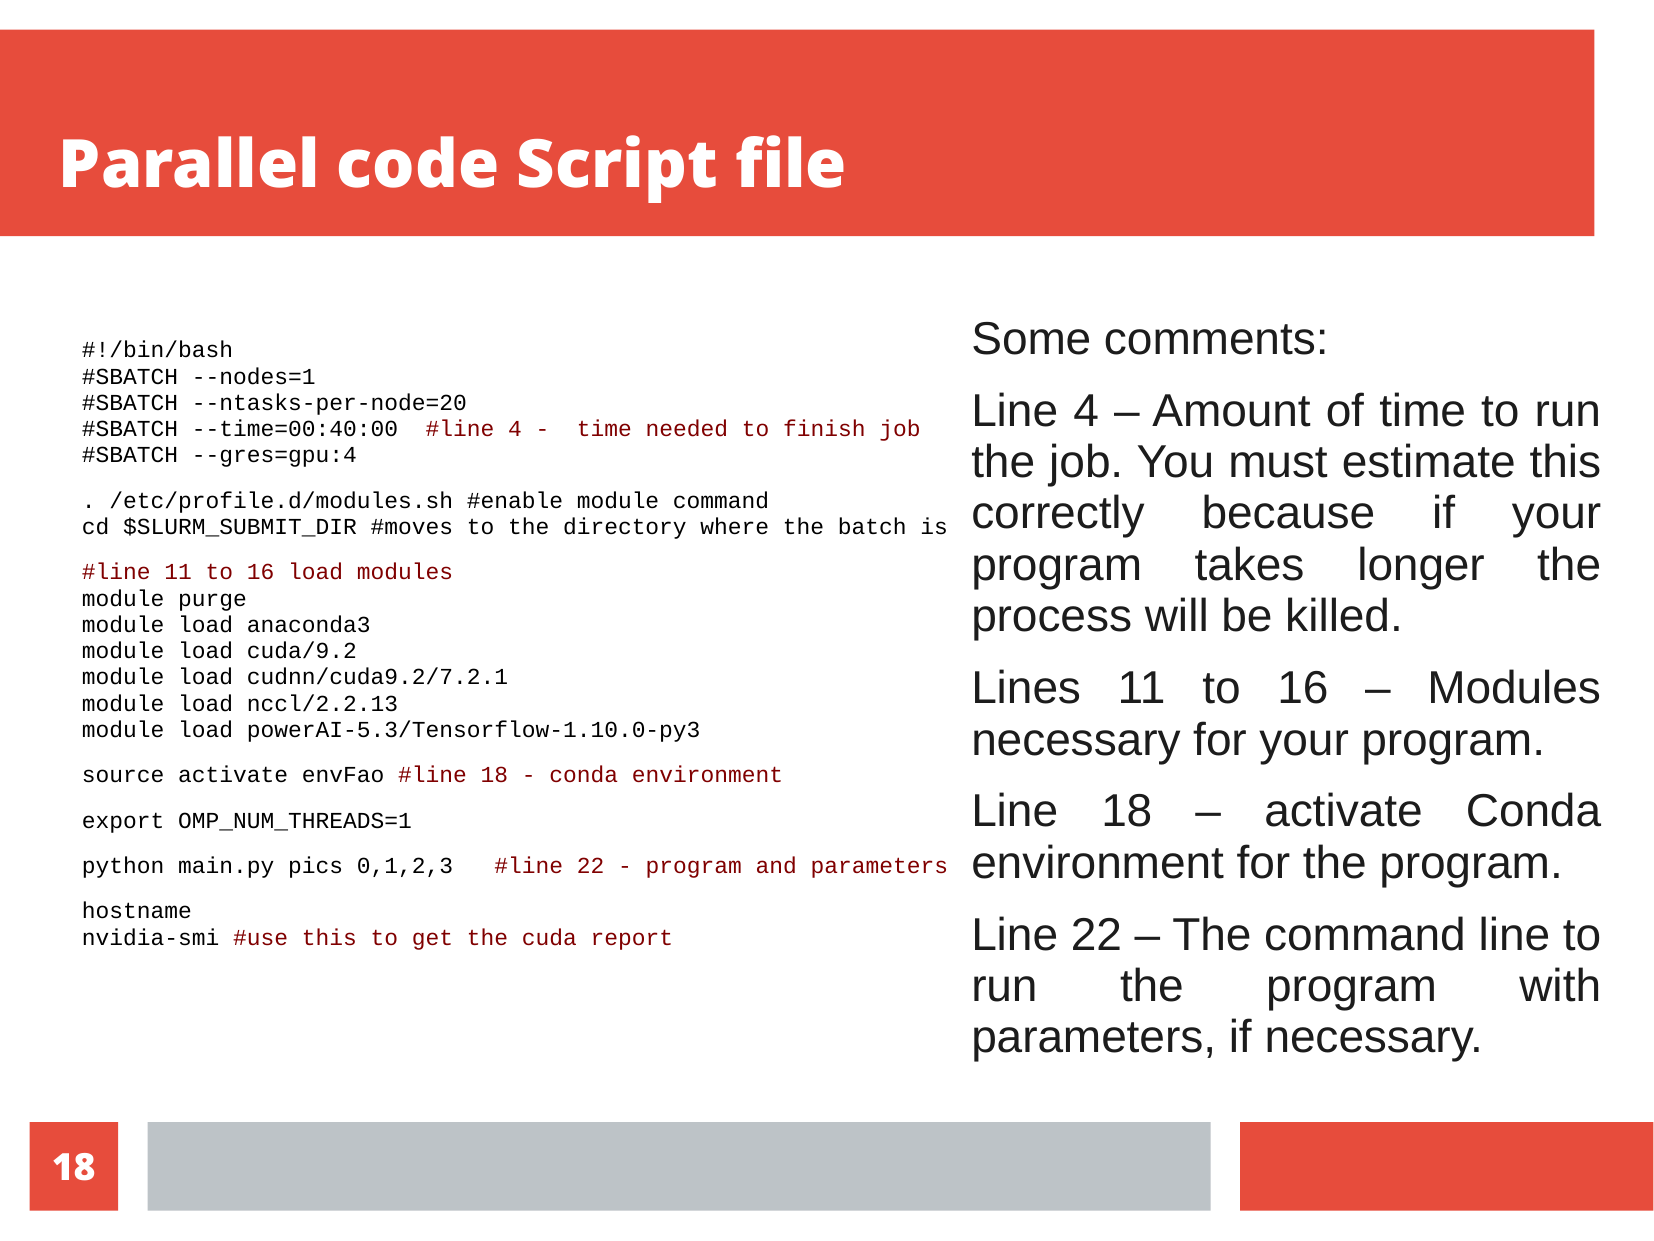

# Parallel code Script file
Some comments:
Line 4 – Amount of time to run the job. You must estimate this correctly because if your program takes longer the process will be killed.
Lines 11 to 16 – Modules necessary for your program.
Line 18 – activate Conda environment for the program.
Line 22 – The command line to run the program with parameters, if necessary.
#!/bin/bash
#SBATCH --nodes=1
#SBATCH --ntasks-per-node=20
#SBATCH --time=00:40:00 #line 4 - time needed to finish job
#SBATCH --gres=gpu:4
. /etc/profile.d/modules.sh #enable module command
cd $SLURM_SUBMIT_DIR #moves to the directory where the batch is
#line 11 to 16 load modules
module purge
module load anaconda3
module load cuda/9.2
module load cudnn/cuda9.2/7.2.1
module load nccl/2.2.13
module load powerAI-5.3/Tensorflow-1.10.0-py3
source activate envFao #line 18 - conda environment
export OMP_NUM_THREADS=1
python main.py pics 0,1,2,3 #line 22 - program and parameters
hostname
nvidia-smi #use this to get the cuda report
18